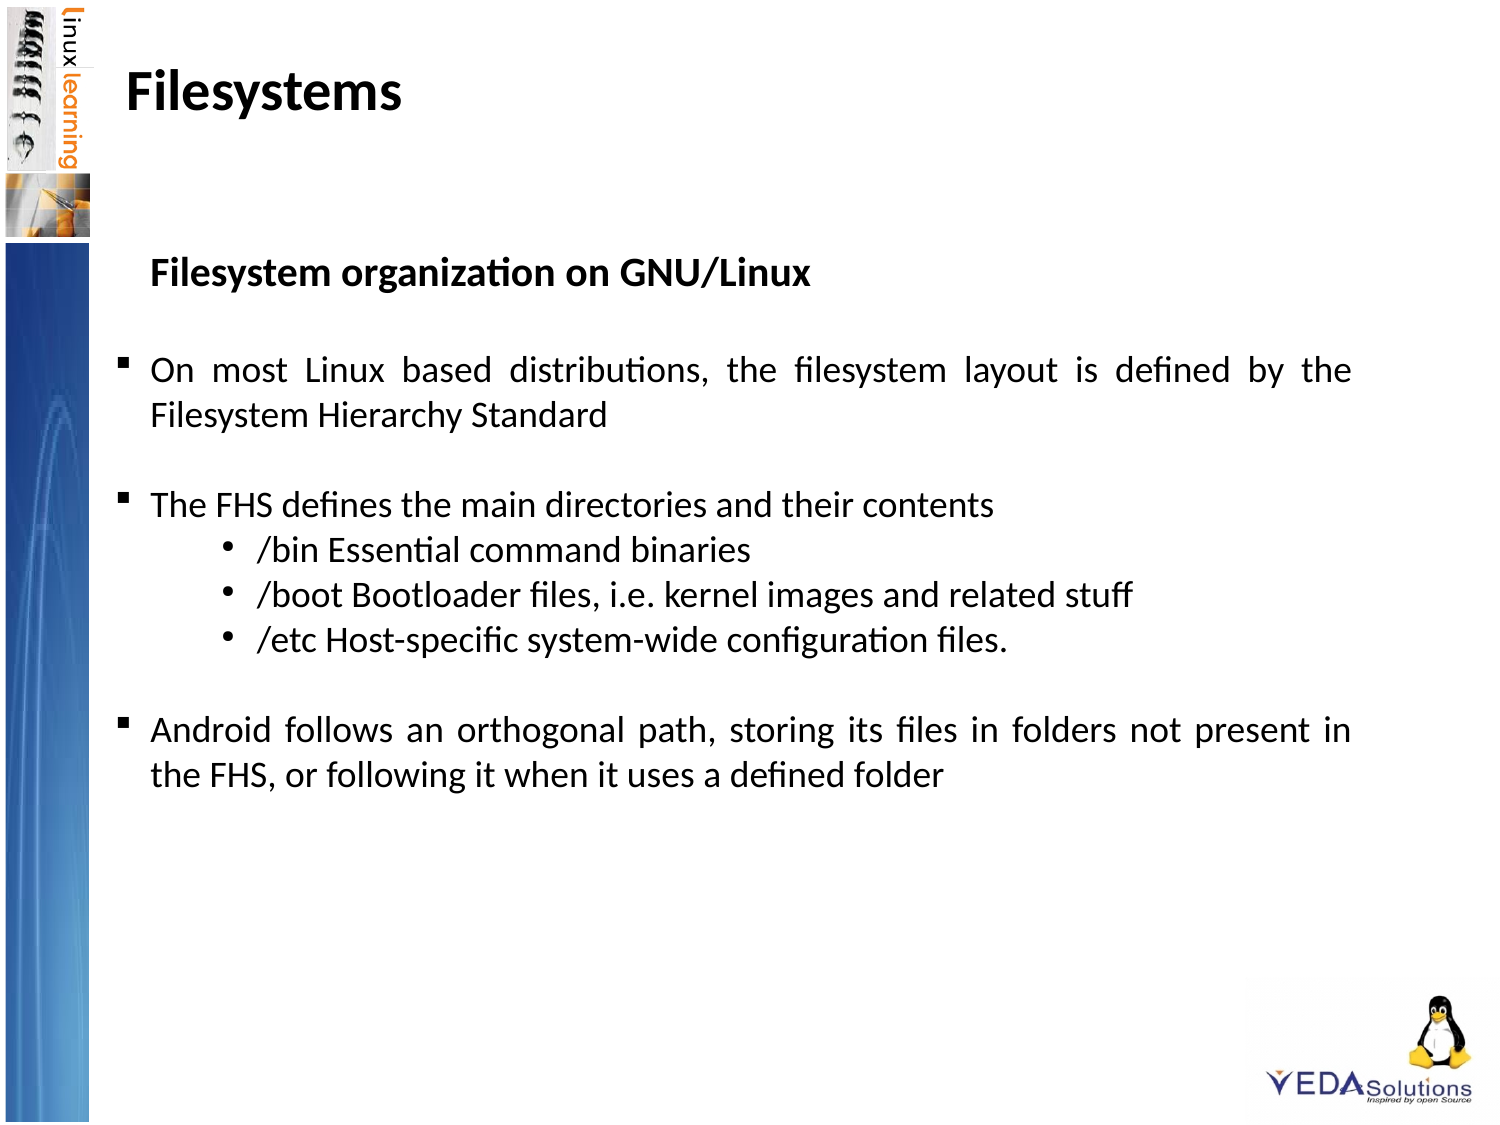

Filesystems
Filesystem organization on GNU/Linux
On most Linux based distributions, the filesystem layout is defined by the Filesystem Hierarchy Standard
The FHS defines the main directories and their contents
/bin Essential command binaries
/boot Bootloader files, i.e. kernel images and related stuff
/etc Host-specific system-wide configuration files.
Android follows an orthogonal path, storing its files in folders not present in the FHS, or following it when it uses a defined folder